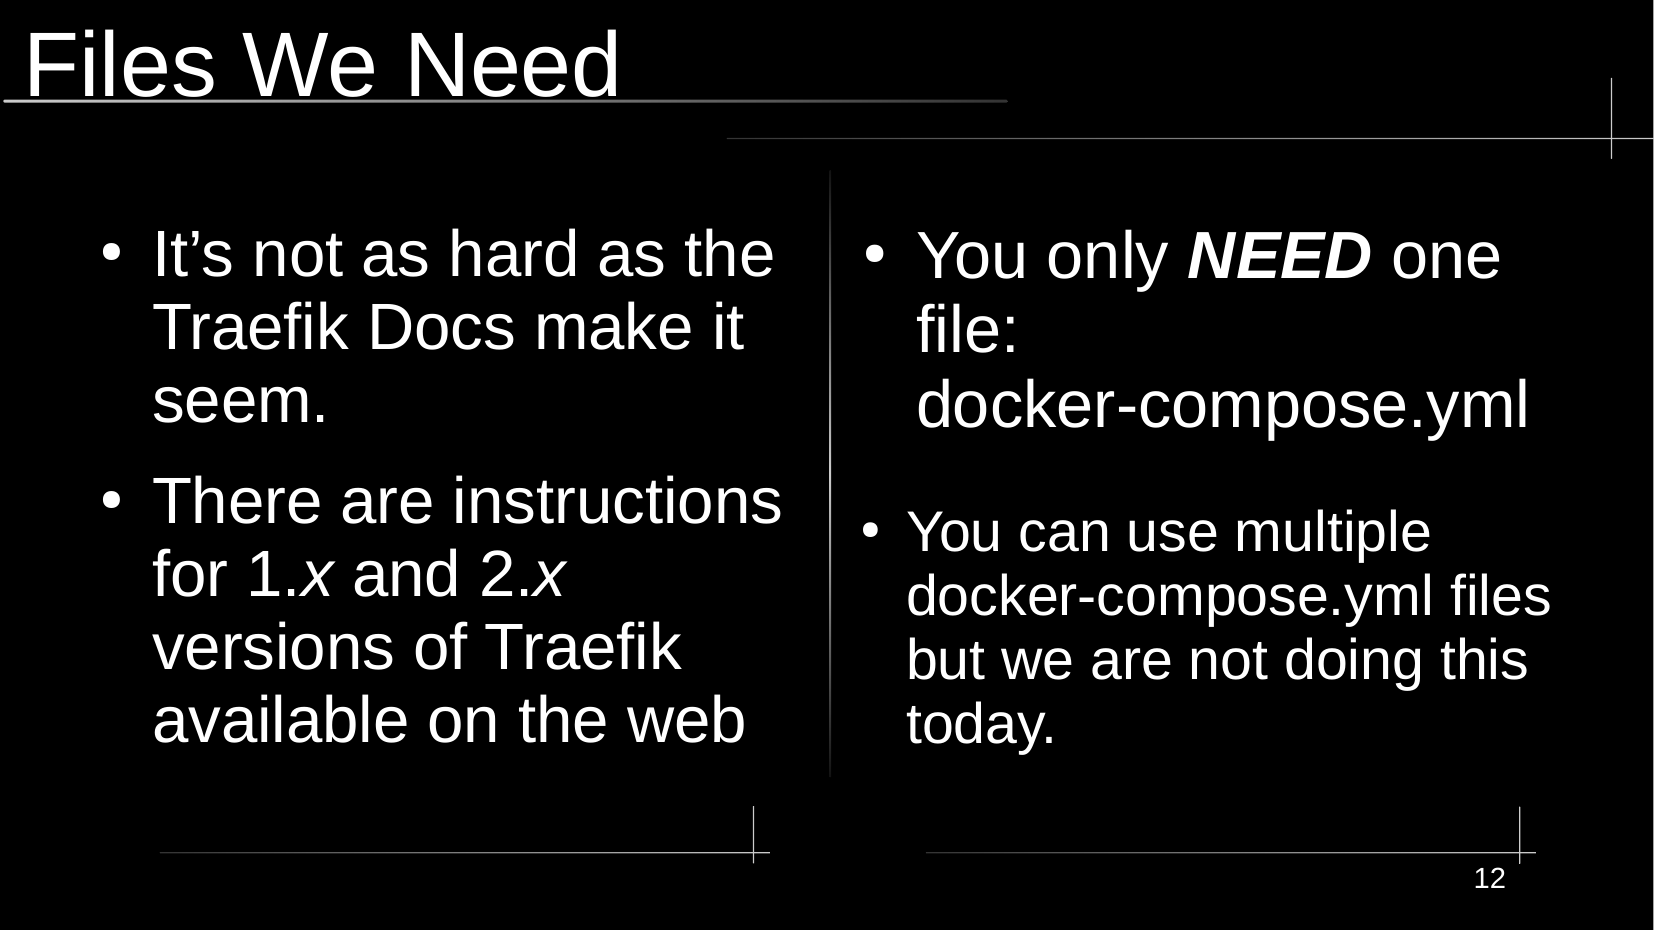

# Files We Need
It’s not as hard as the Traefik Docs make it seem.
There are instructions for 1.x and 2.x versions of Traefik available on the web
You only NEED one file:
docker-compose.yml
You can use multiple docker-compose.yml files but we are not doing this today.
12